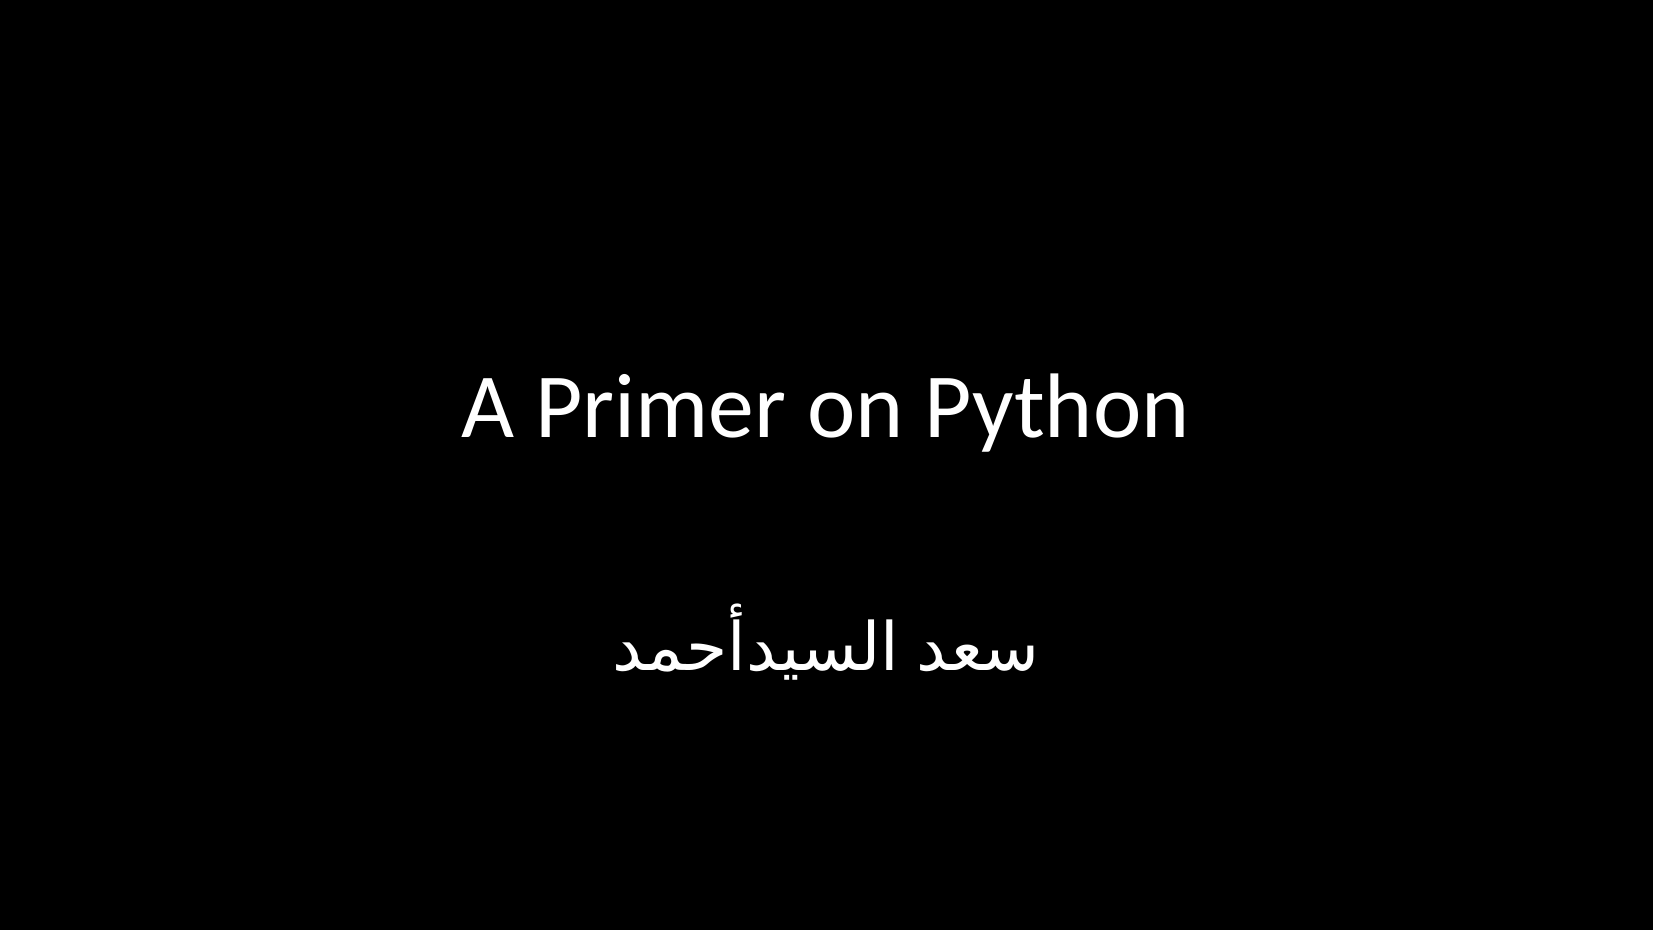

سعد السيدأحمد
# A Primer on Python